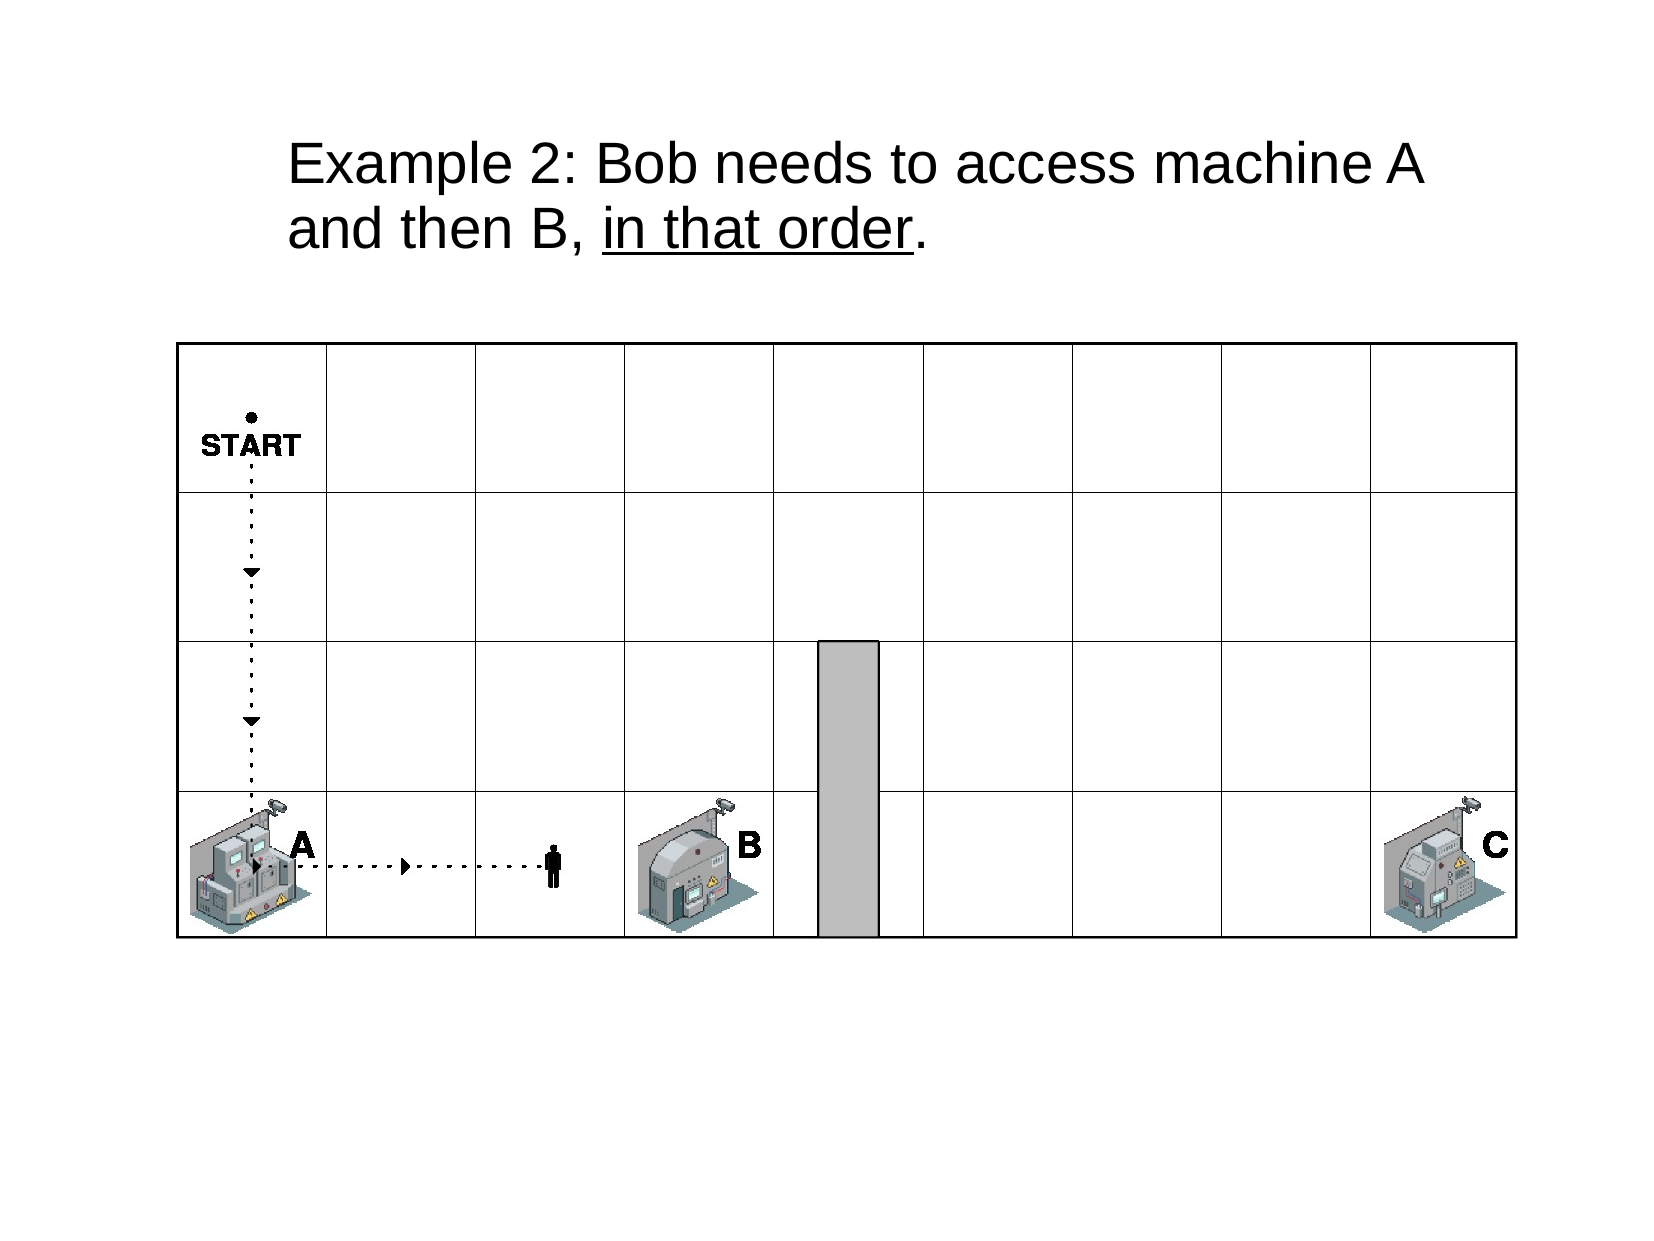

Example 2: Bob needs to access machine A and then B, in that order.